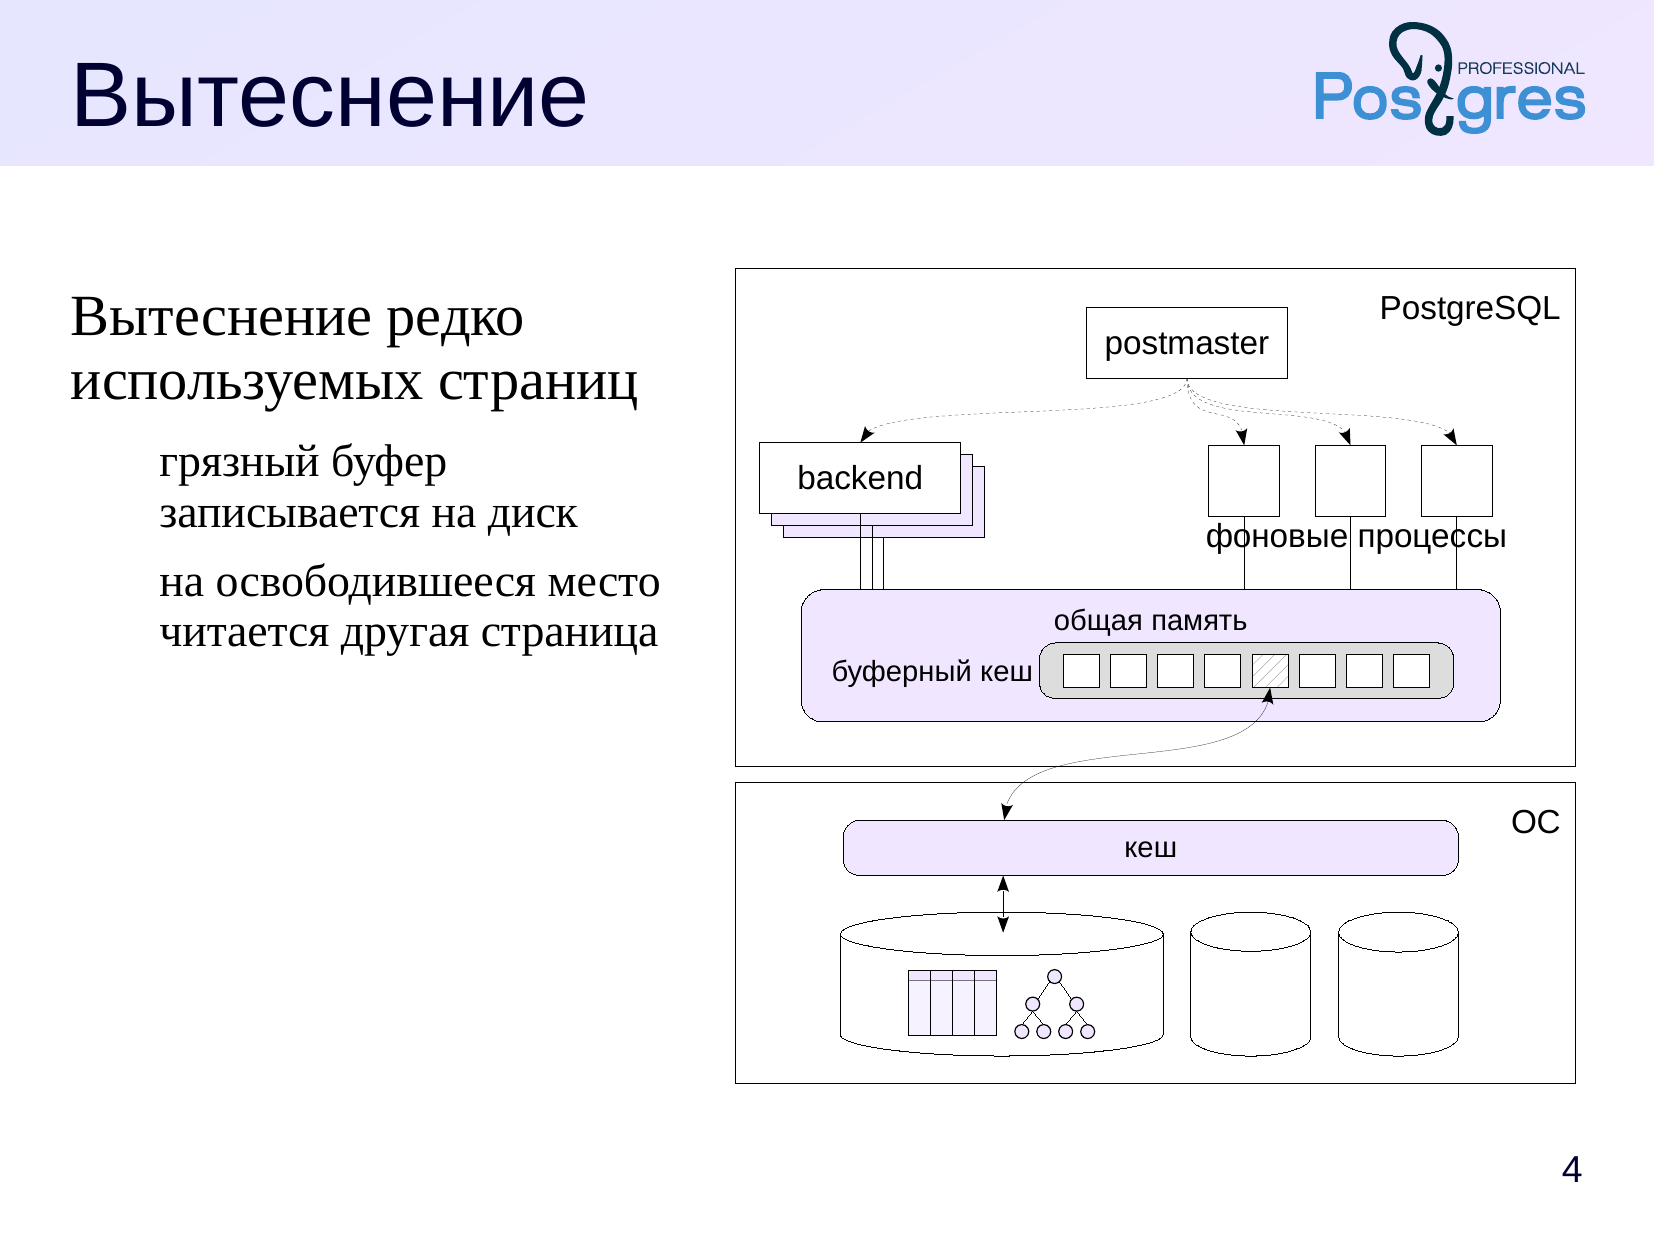

# Вытеснение
PostgreSQL
Вытеснение редко
используемых страниц
грязный буфер
записывается на диск
на освободившееся место
читается другая страница
postmaster
backend
фоновые процессы
общая память
буферный кеш
ОС
кеш